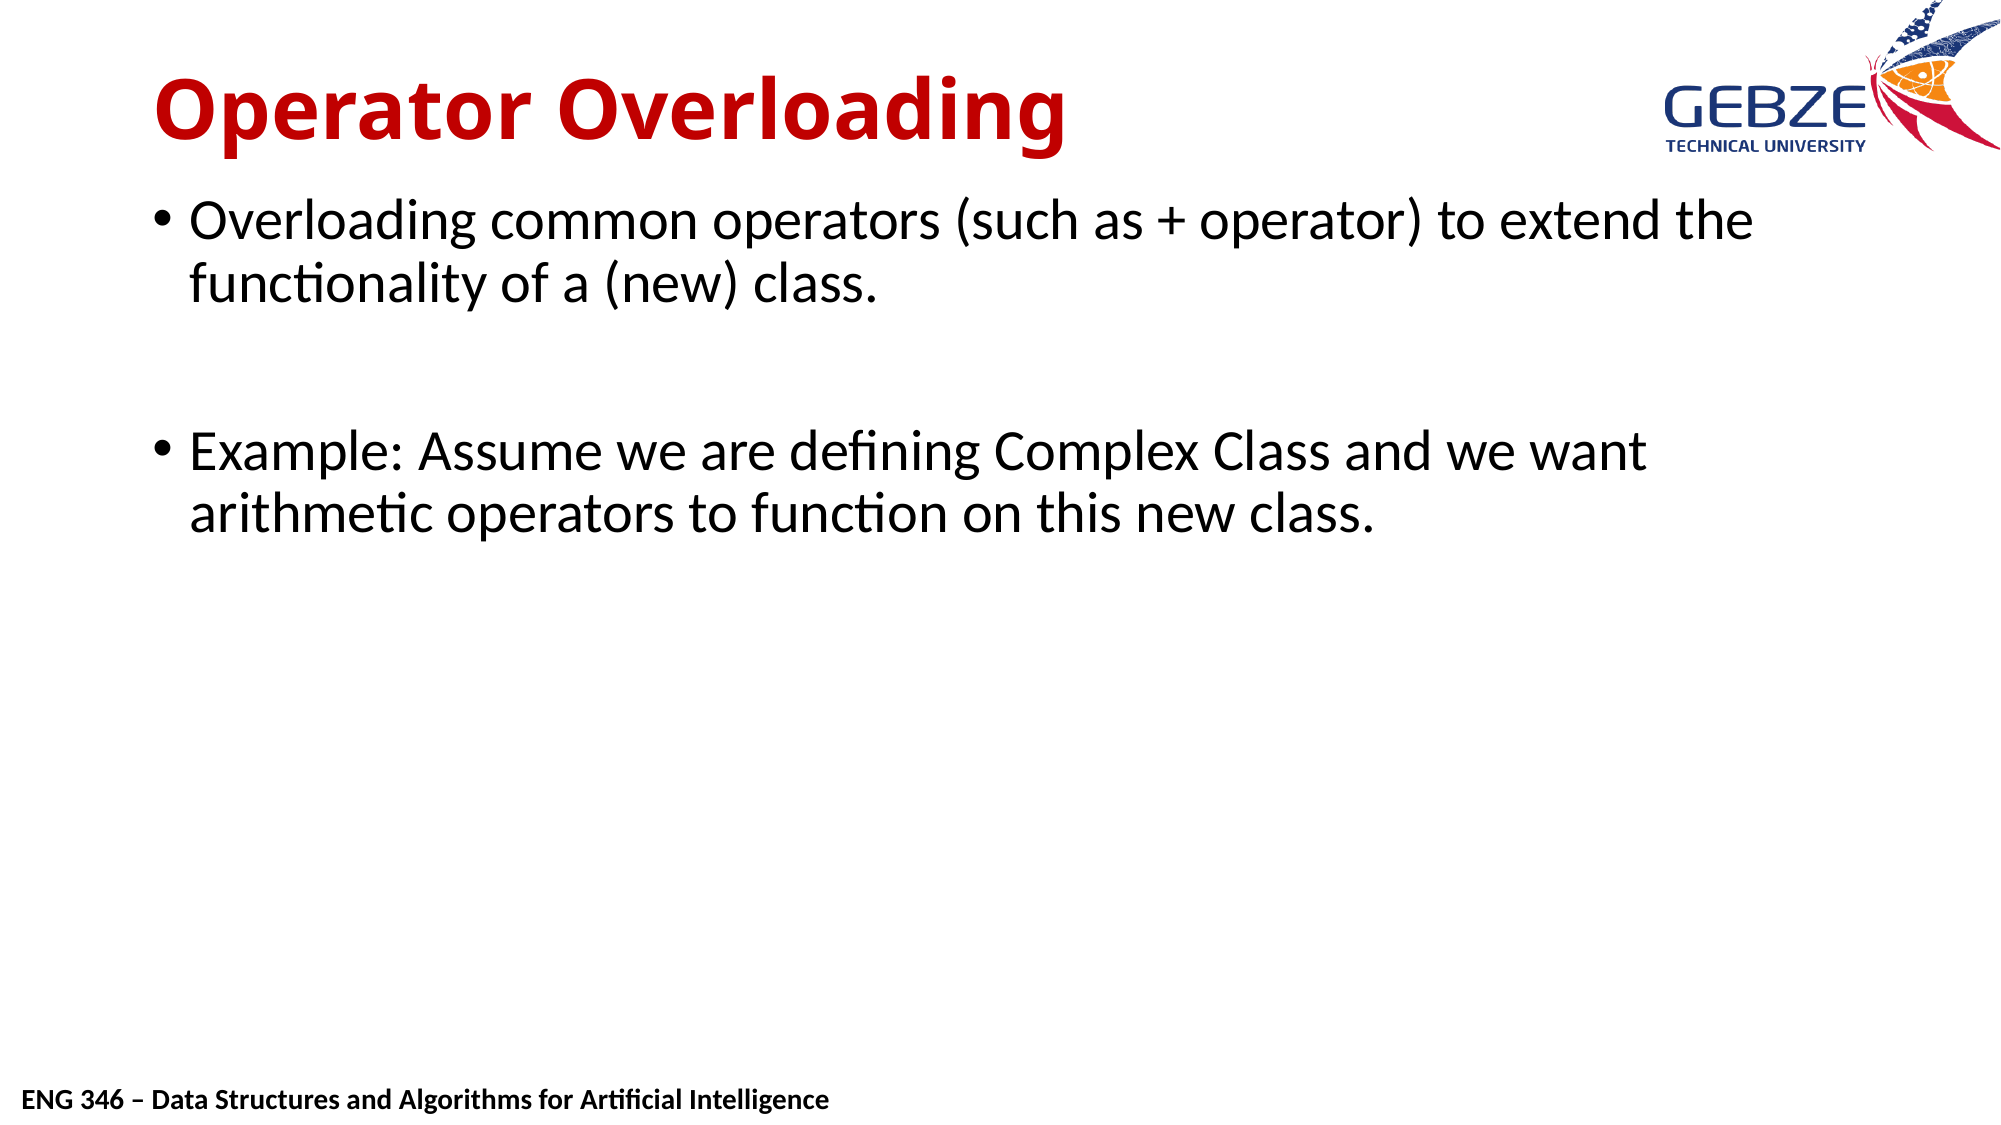

# Operator Overloading
Overloading common operators (such as + operator) to extend the functionality of a (new) class.
Example: Assume we are defining Complex Class and we want arithmetic operators to function on this new class.